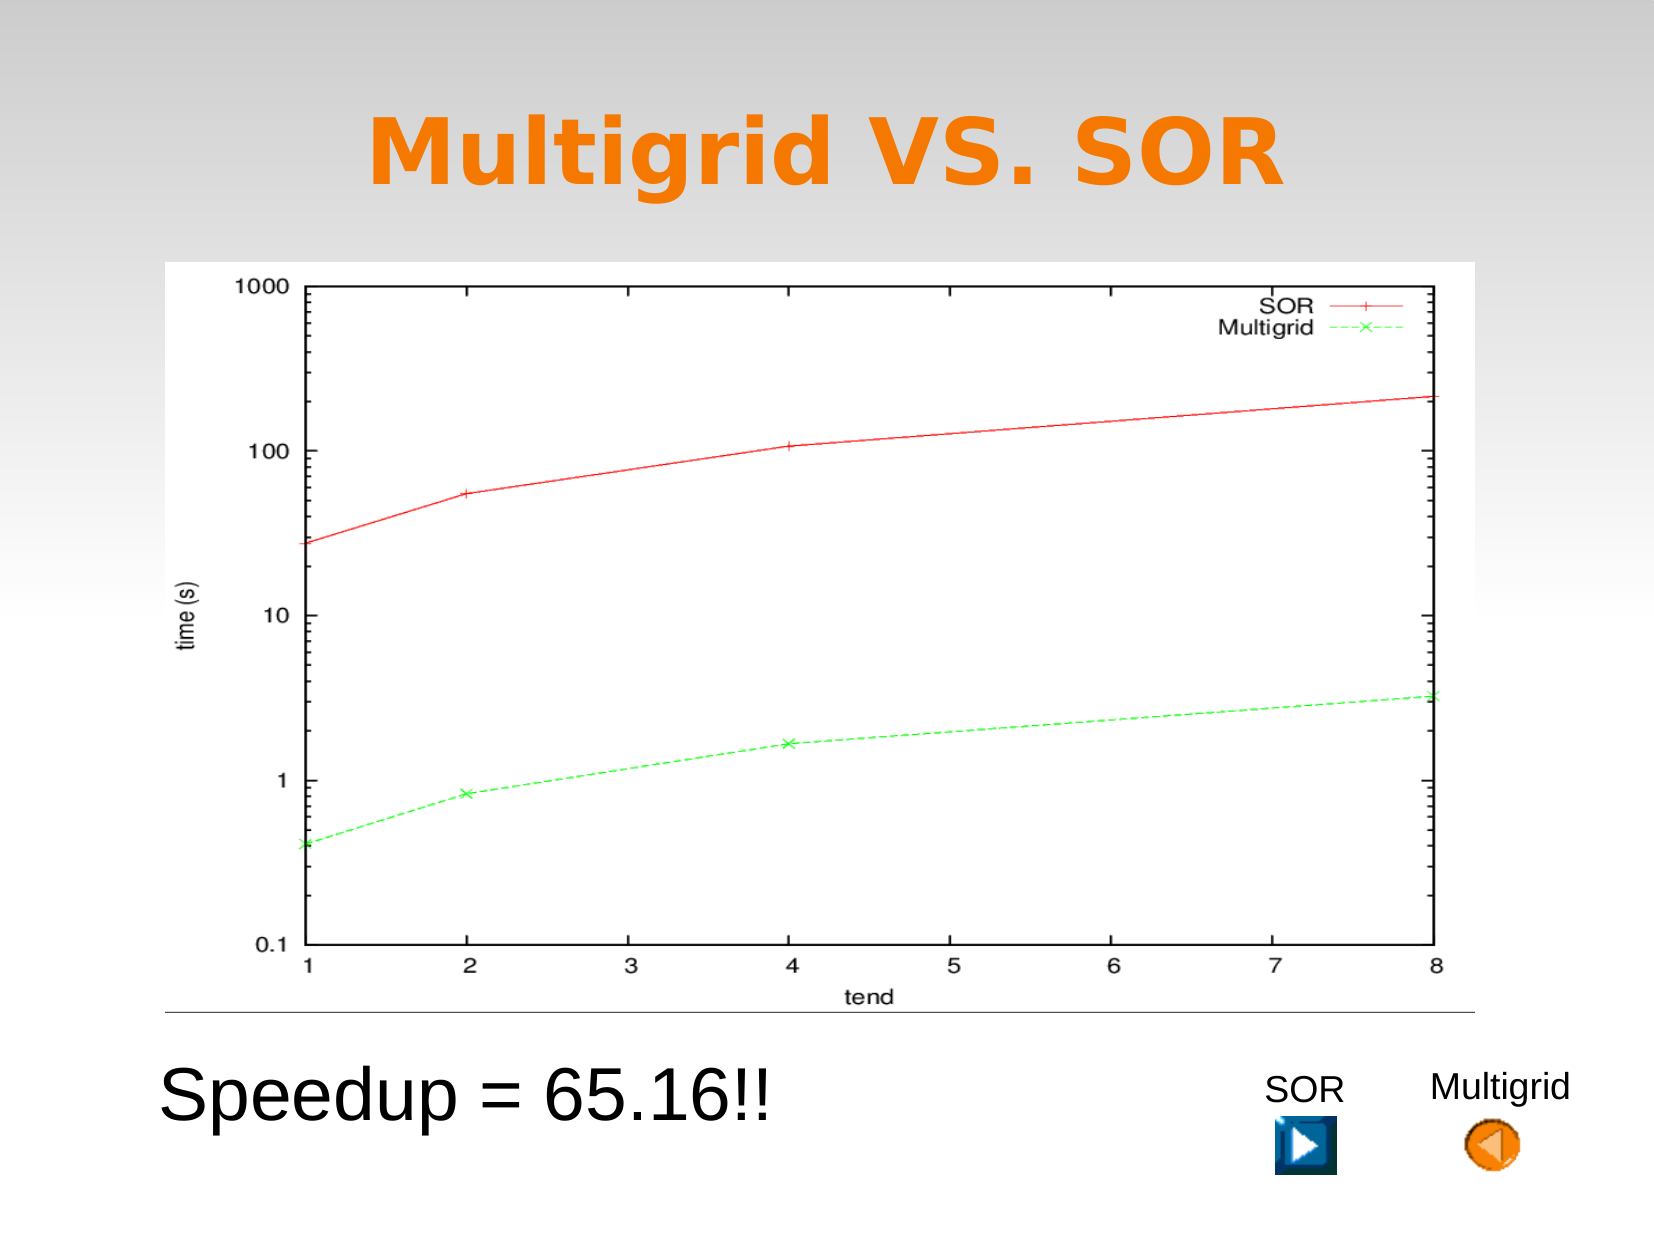

# Multigrid VS. SOR
Speedup = 65.16!!
Multigrid
SOR